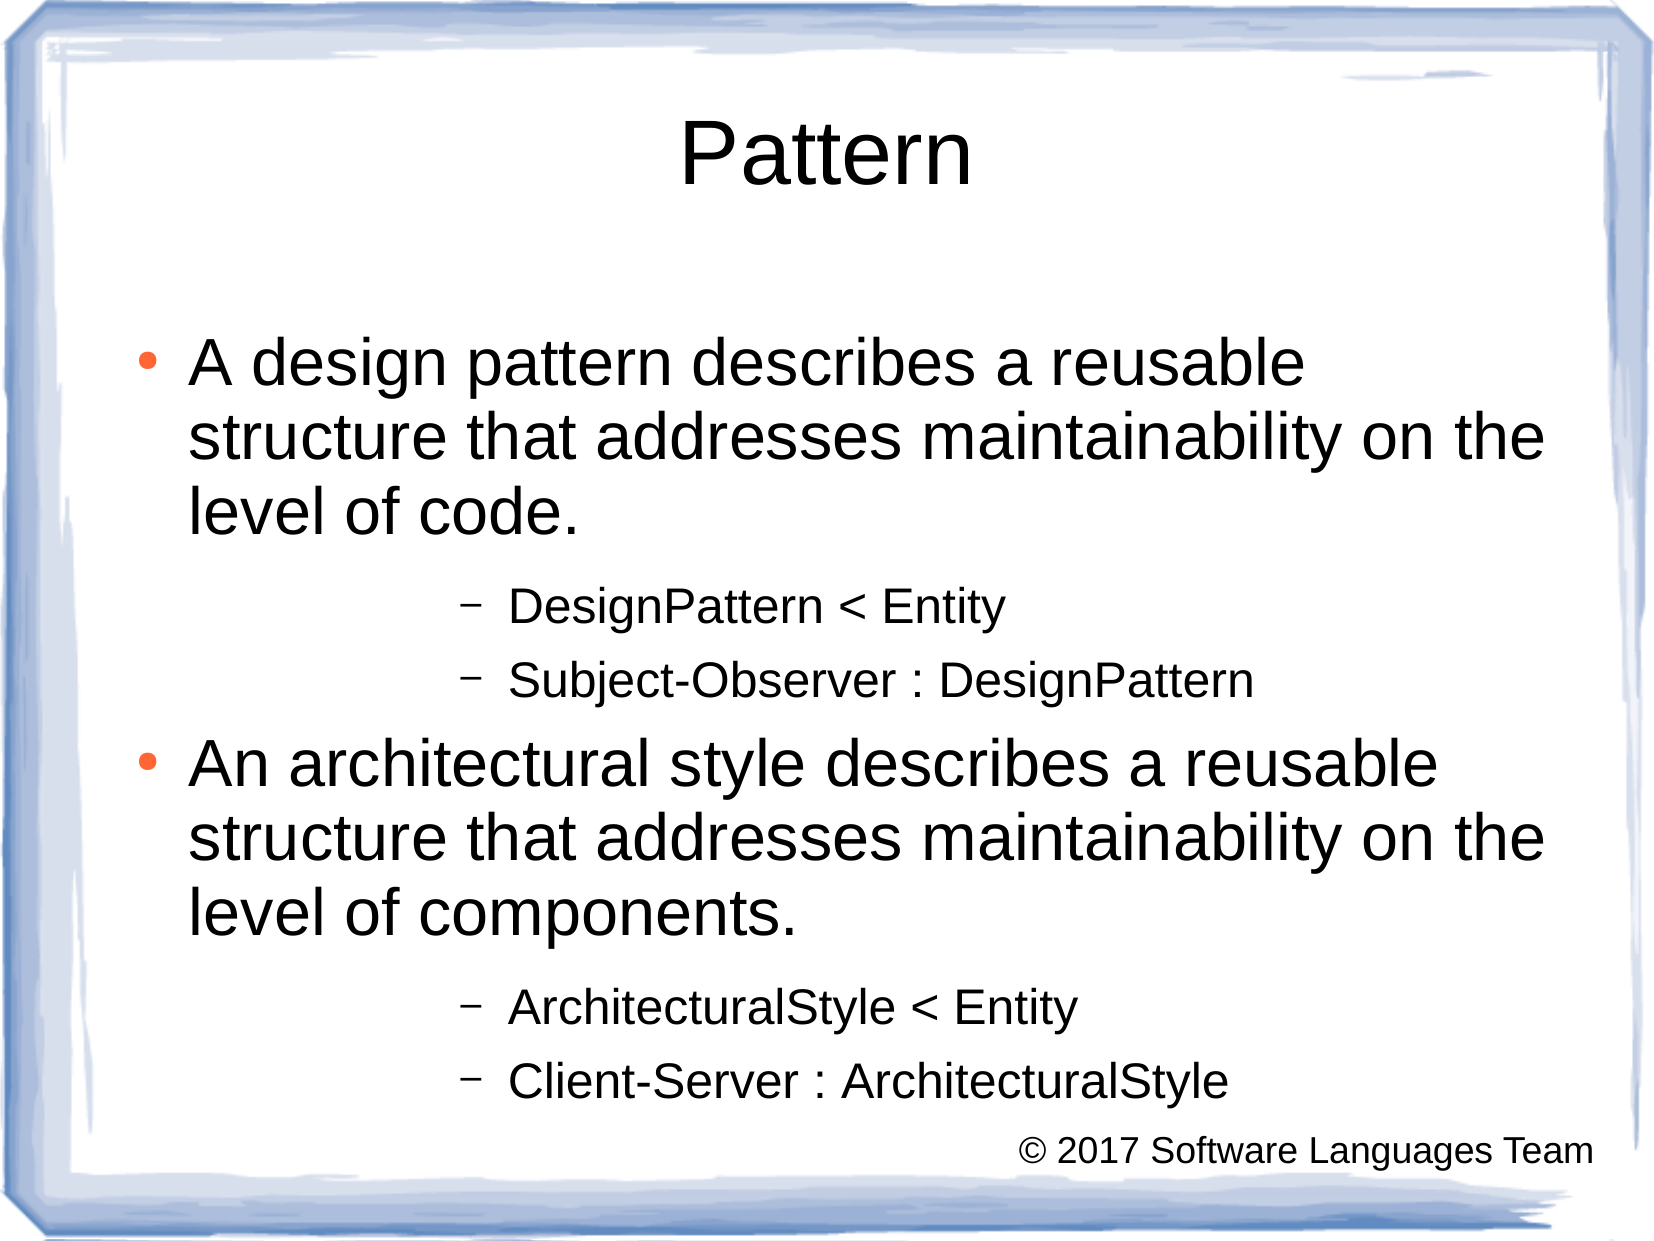

# Pattern
A design pattern describes a reusable structure that addresses maintainability on the level of code.
DesignPattern < Entity
Subject-Observer : DesignPattern
An architectural style describes a reusable structure that addresses maintainability on the level of components.
ArchitecturalStyle < Entity
Client-Server : ArchitecturalStyle
© 2017 Software Languages Team